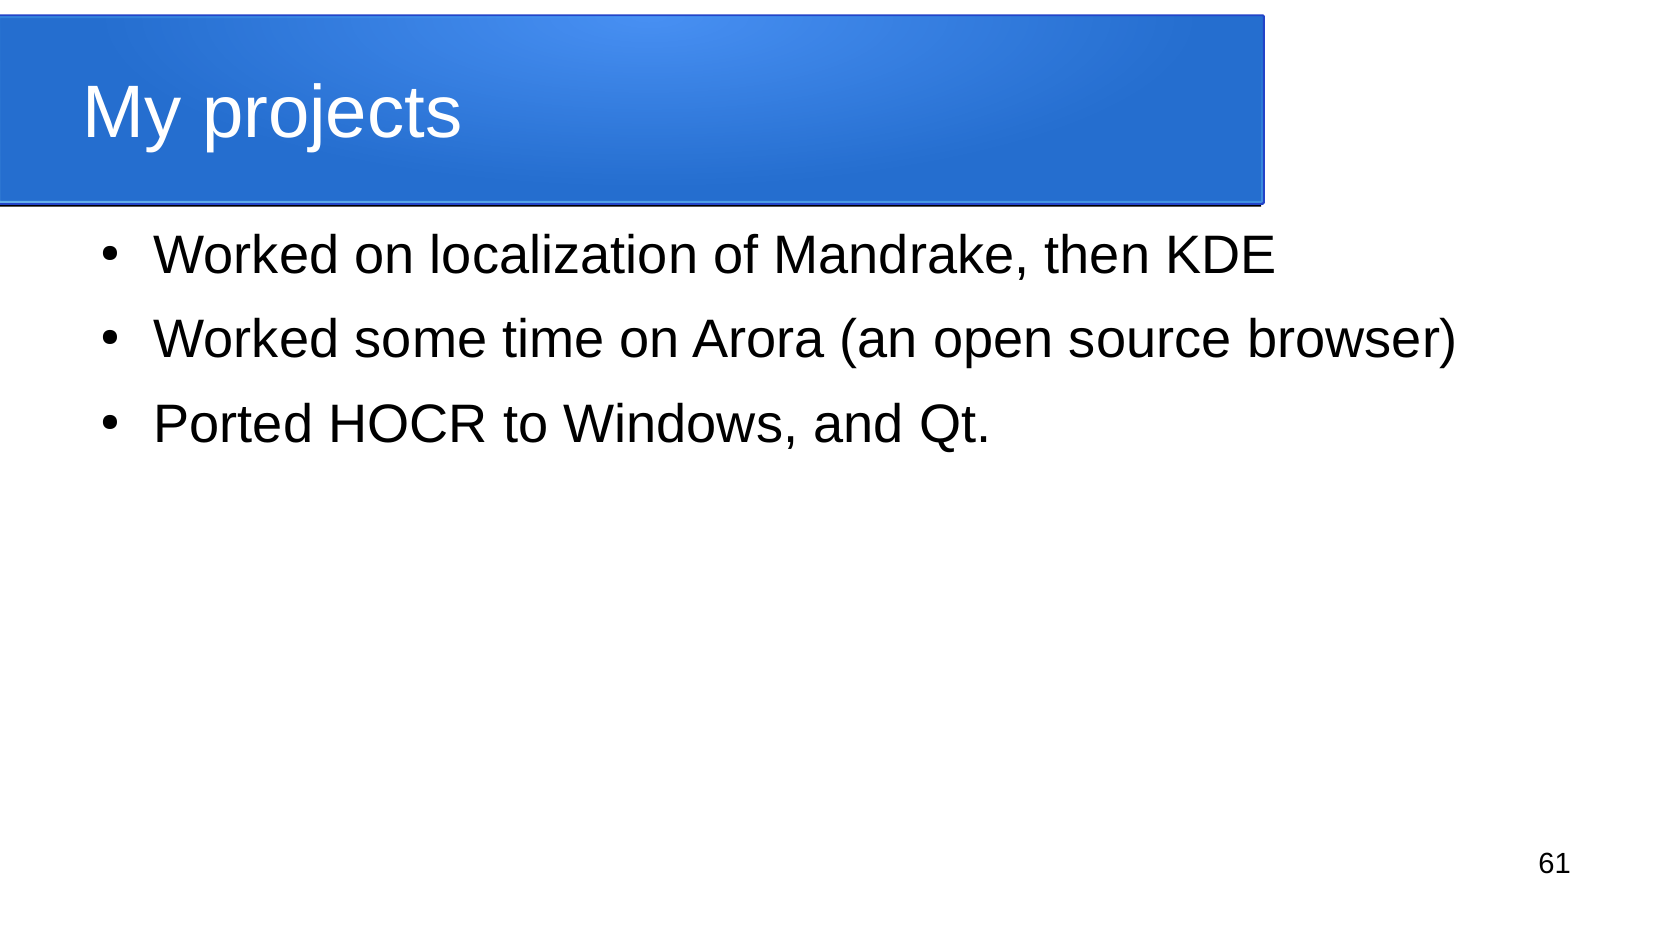

# My projects
Worked on localization of Mandrake, then KDE
Worked some time on Arora (an open source browser)
Ported HOCR to Windows, and Qt.
61